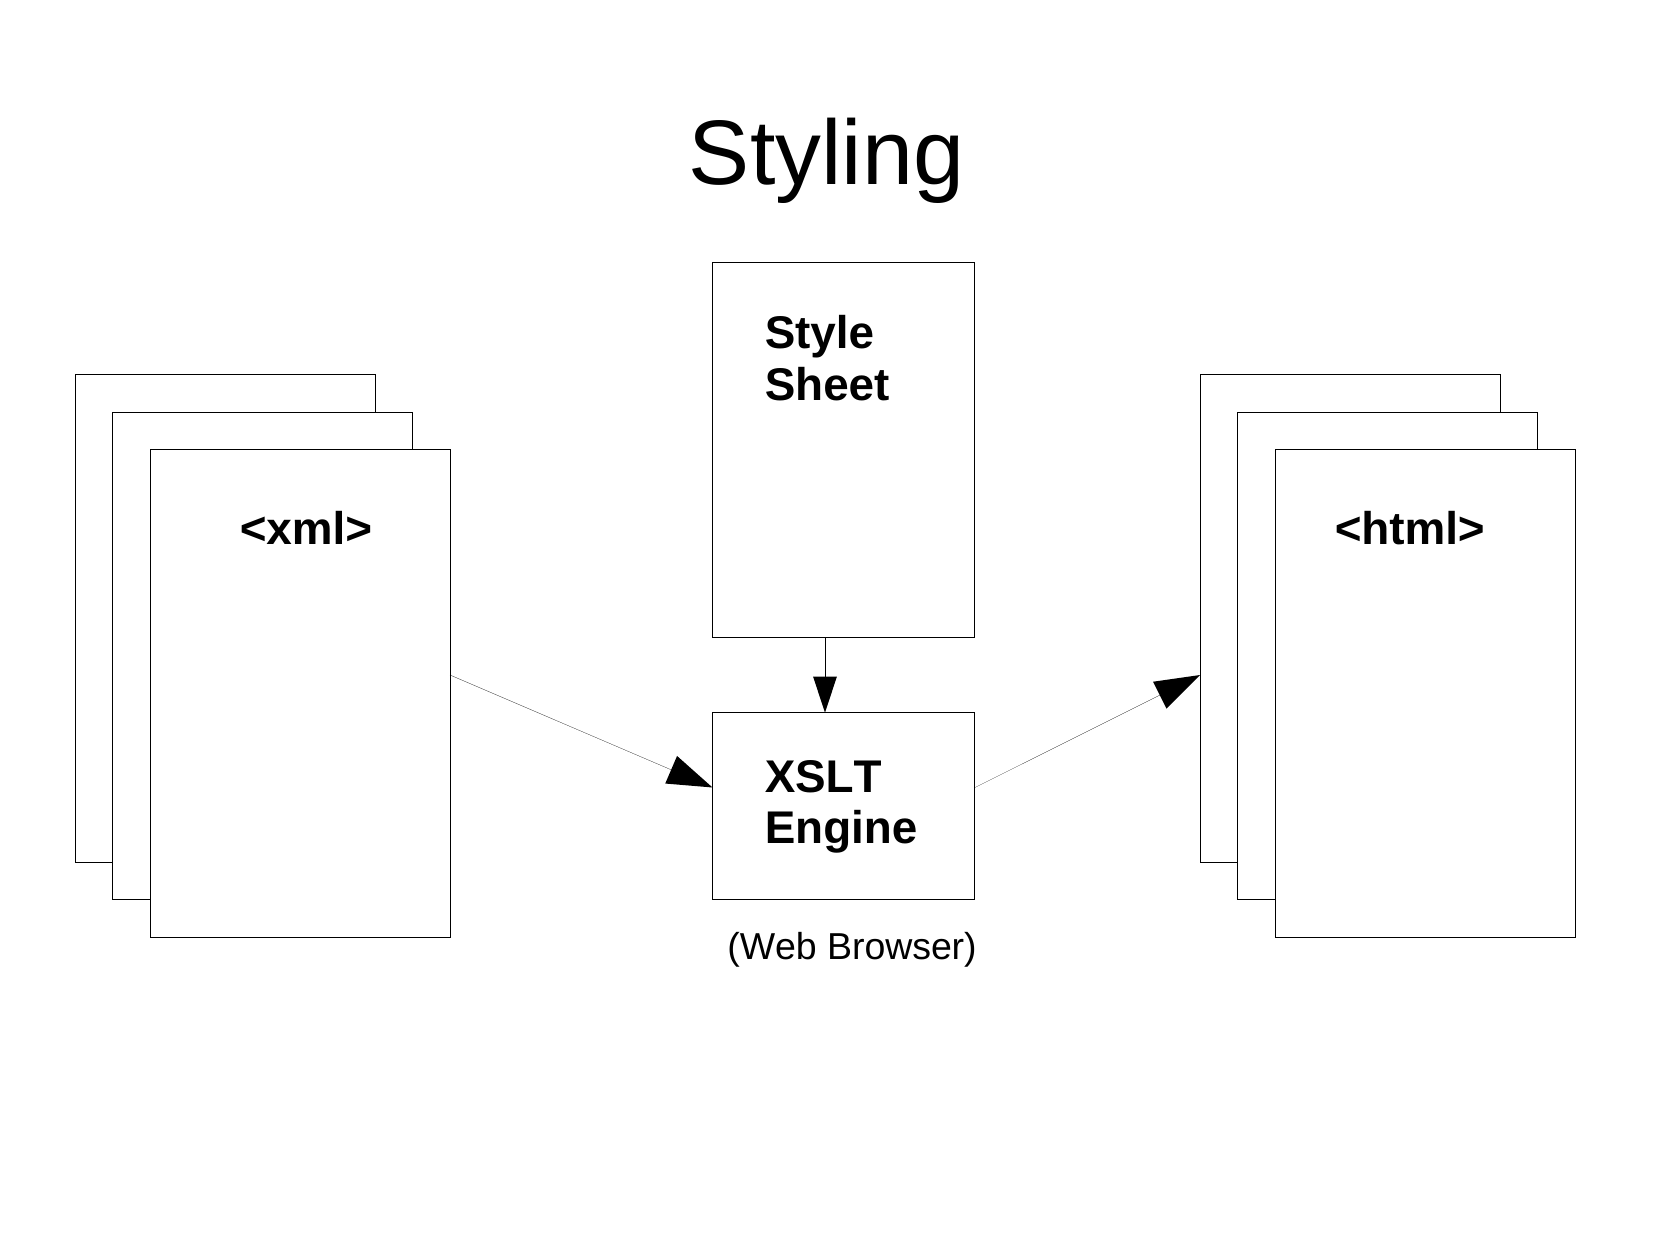

# Styling
Style
Sheet
<xml>
<html>
XSLT
Engine
(Web Browser)